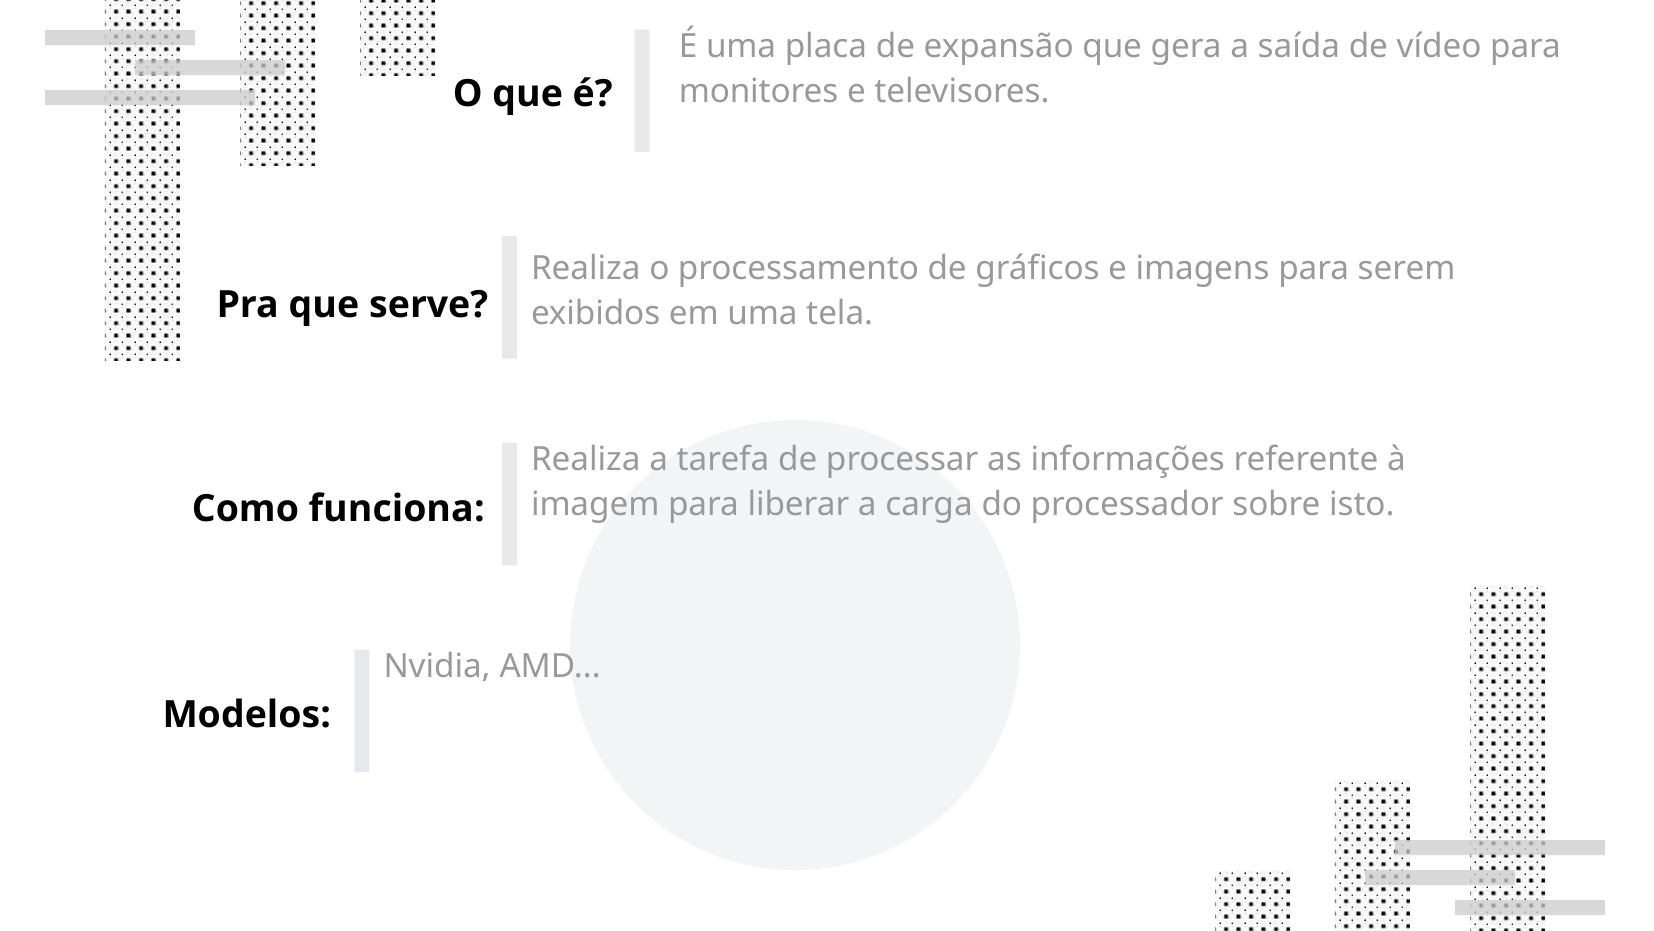

É uma placa de expansão que gera a saída de vídeo para monitores e televisores.
O que é?
Realiza o processamento de gráficos e imagens para serem exibidos em uma tela.
Pra que serve?
Realiza a tarefa de processar as informações referente à imagem para liberar a carga do processador sobre isto.
Como funciona:
Nvidia, AMD...
Modelos: